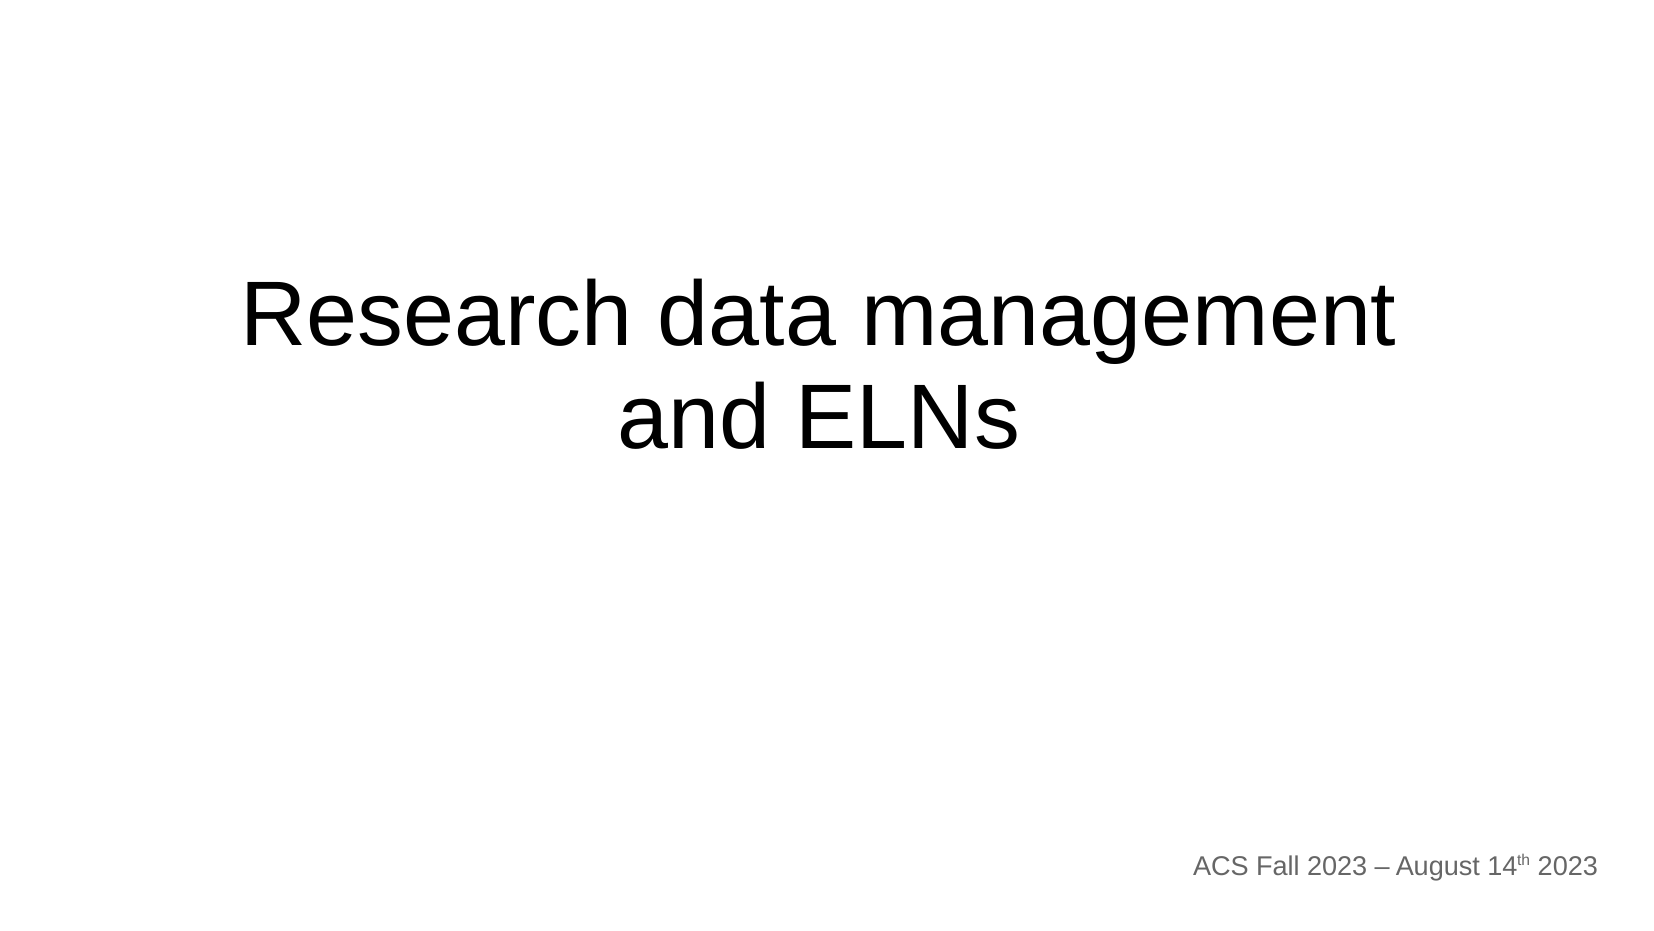

# Research data management and ELNs
ACS Fall 2023 – August 14th 2023